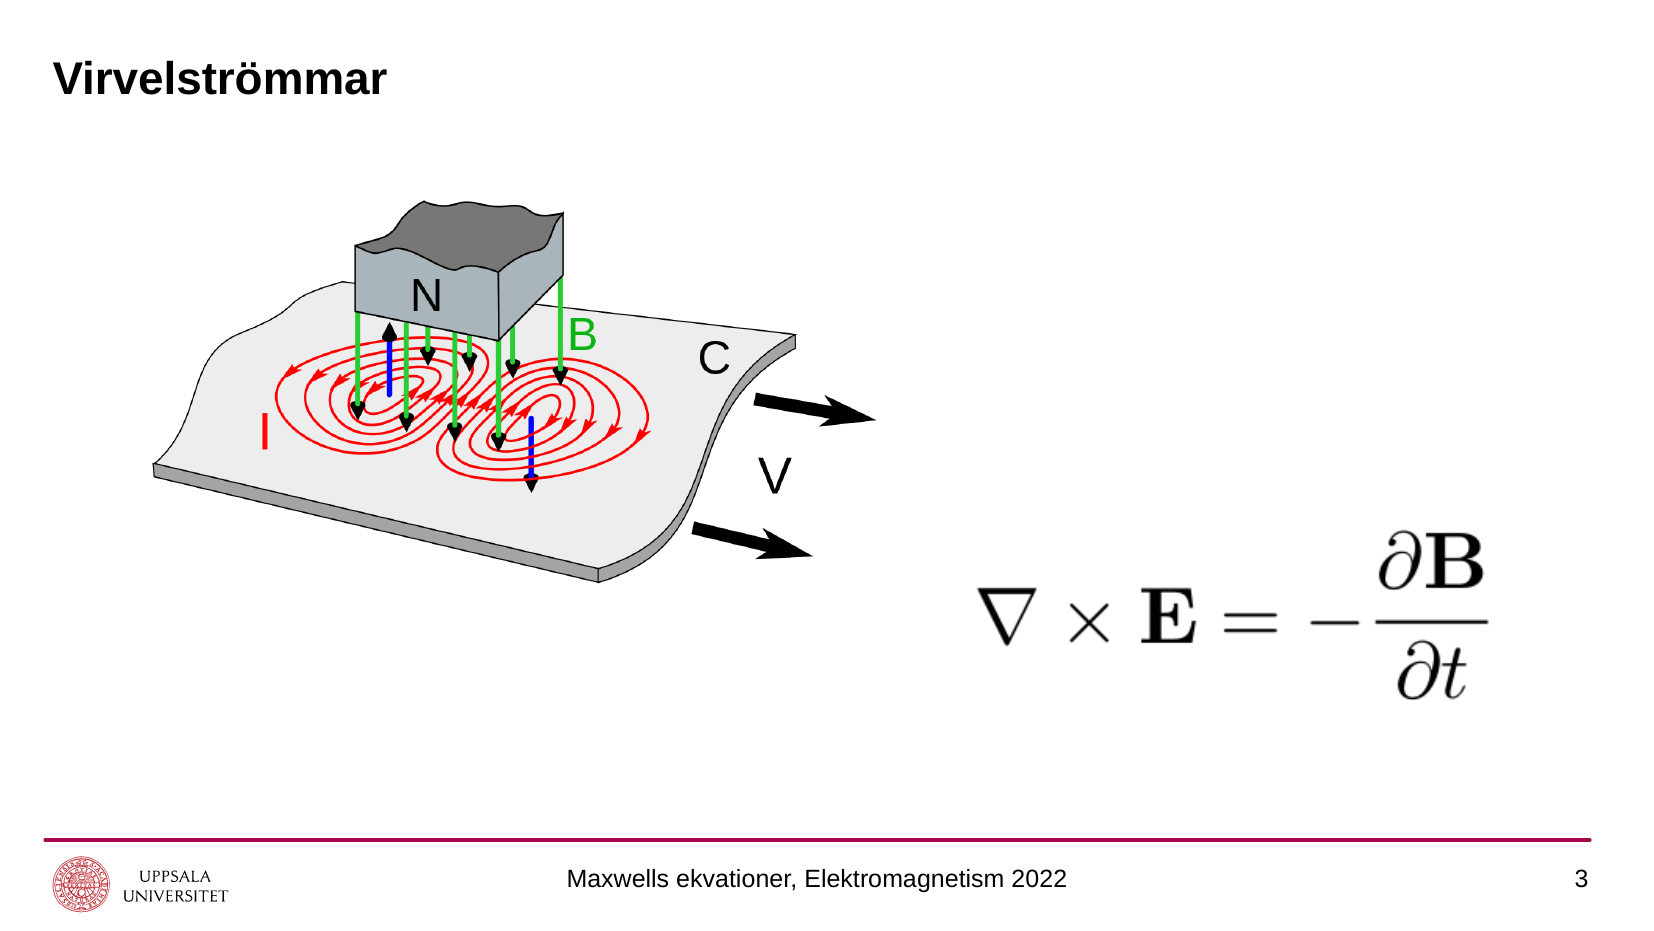

# Virvelströmmar
3
Maxwells ekvationer, Elektromagnetism 2022